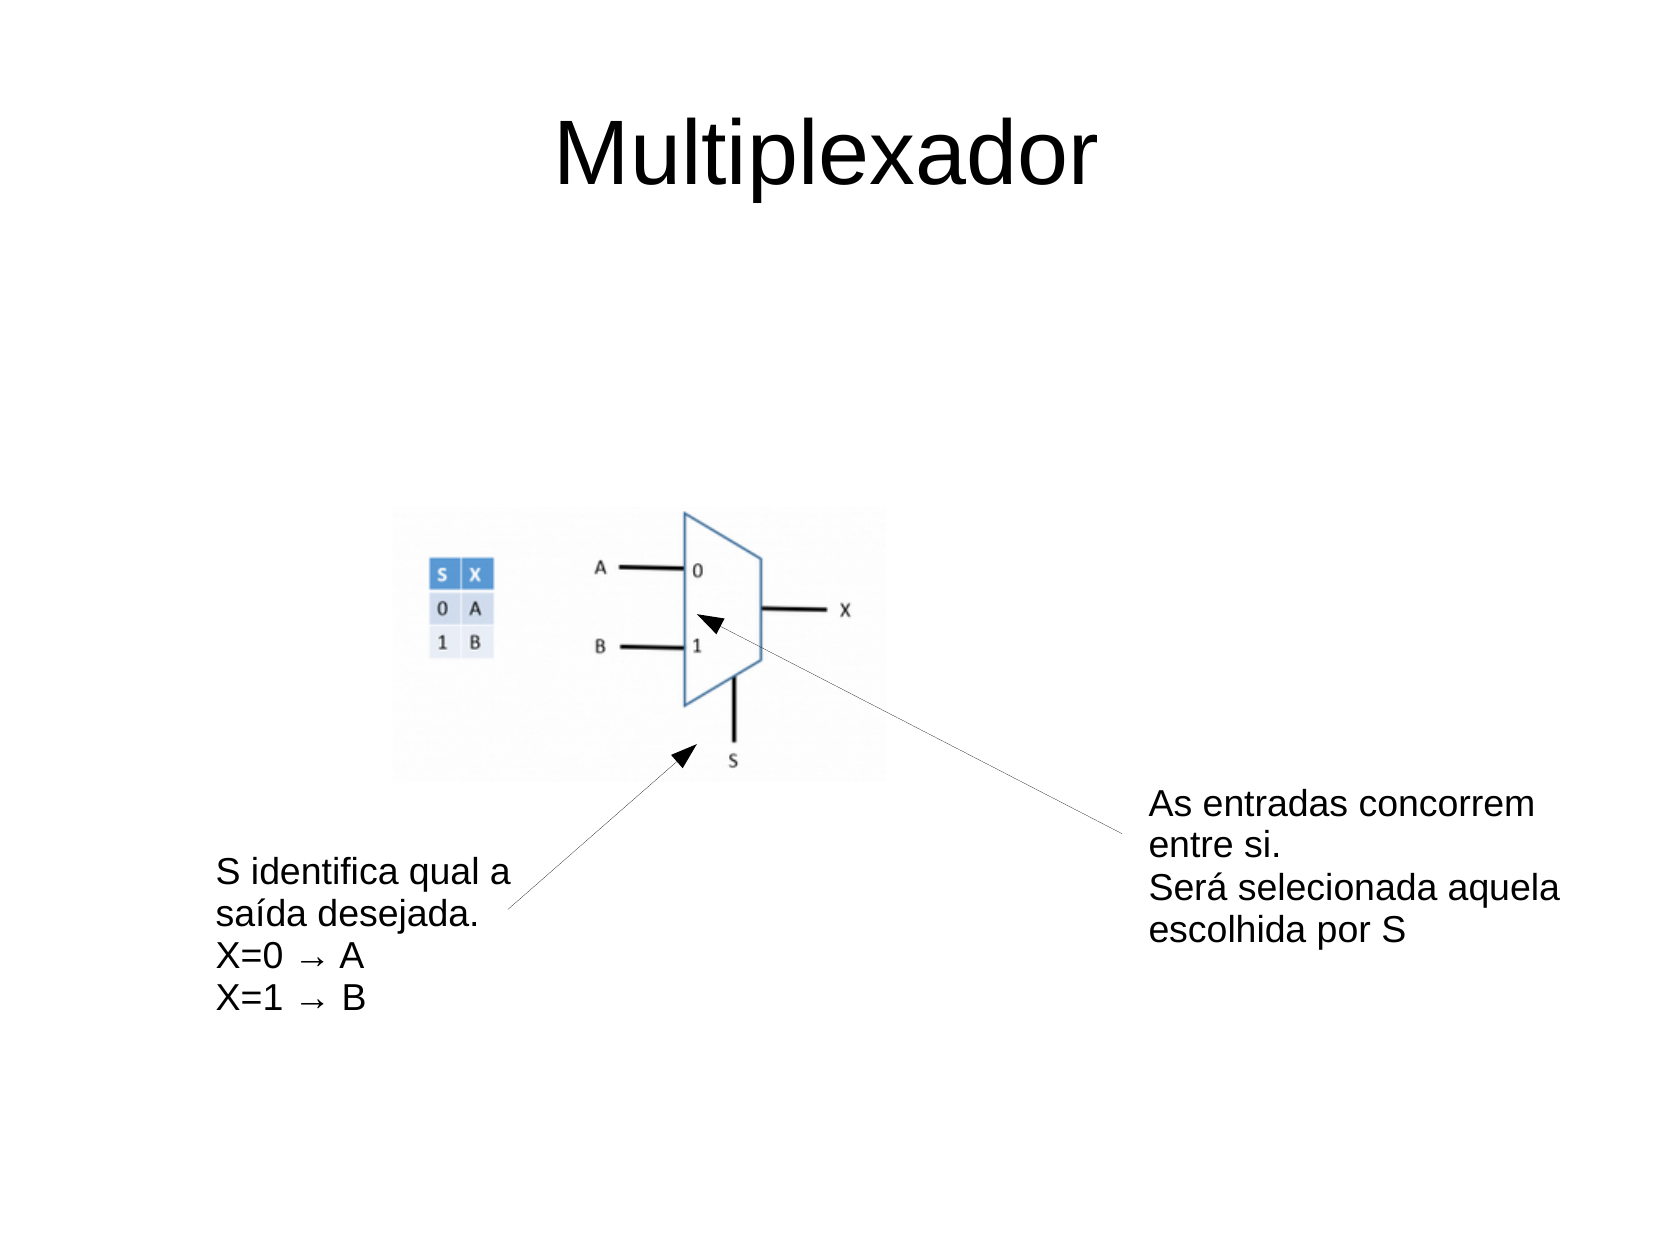

# Multiplexador
As entradas concorrem entre si.
Será selecionada aquela escolhida por S
S identifica qual a saída desejada.
X=0 → A
X=1 → B